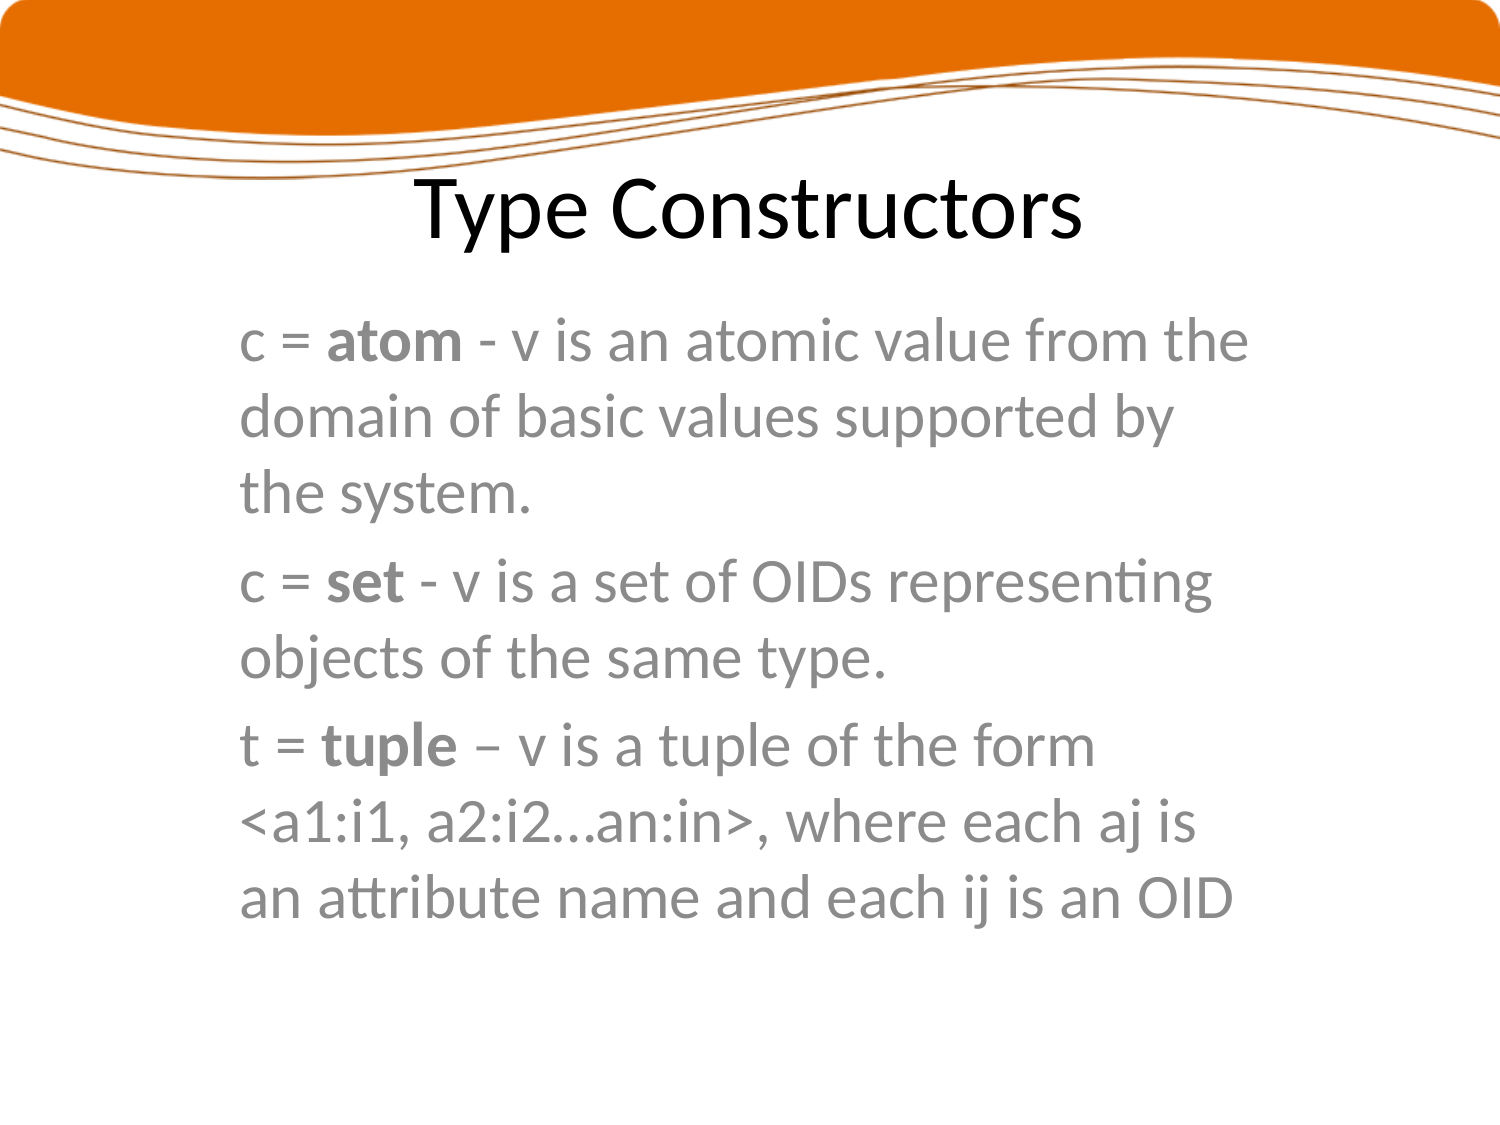

Type Constructors
c = atom - v is an atomic value from the domain of basic values supported by the system.
c = set - v is a set of OIDs representing objects of the same type.
t = tuple – v is a tuple of the form <a1:i1, a2:i2…an:in>, where each aj is an attribute name and each ij is an OID